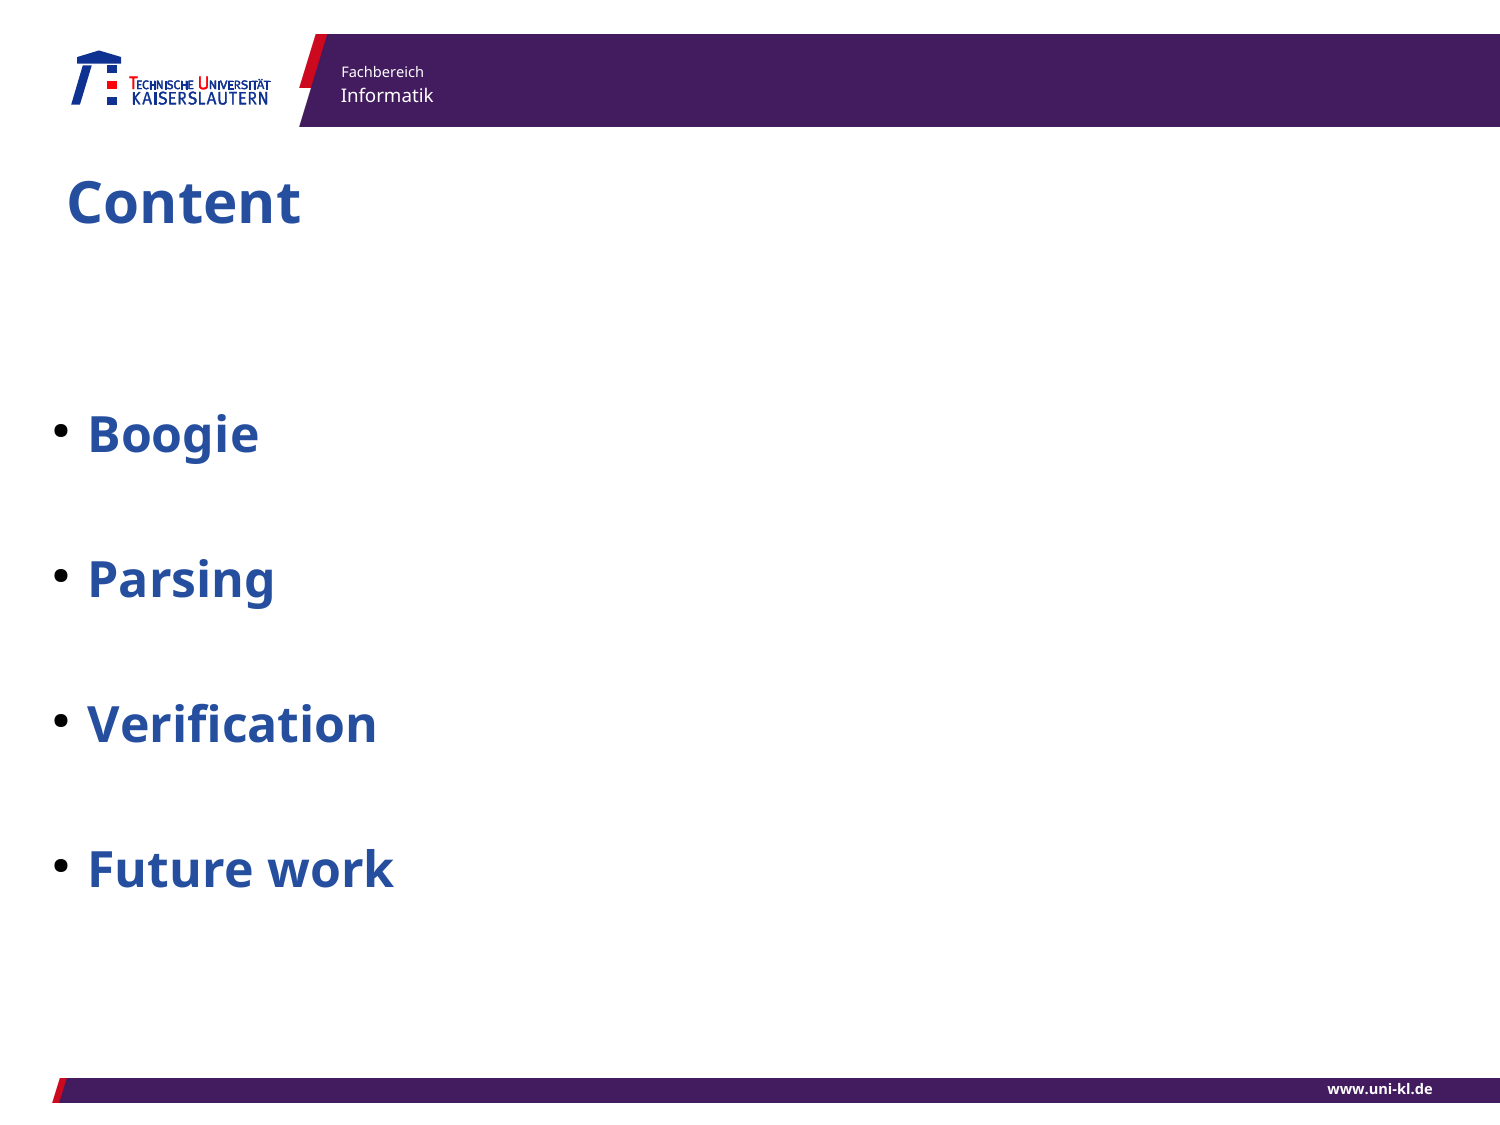

# Content
Boogie
Parsing
Verification
Future work